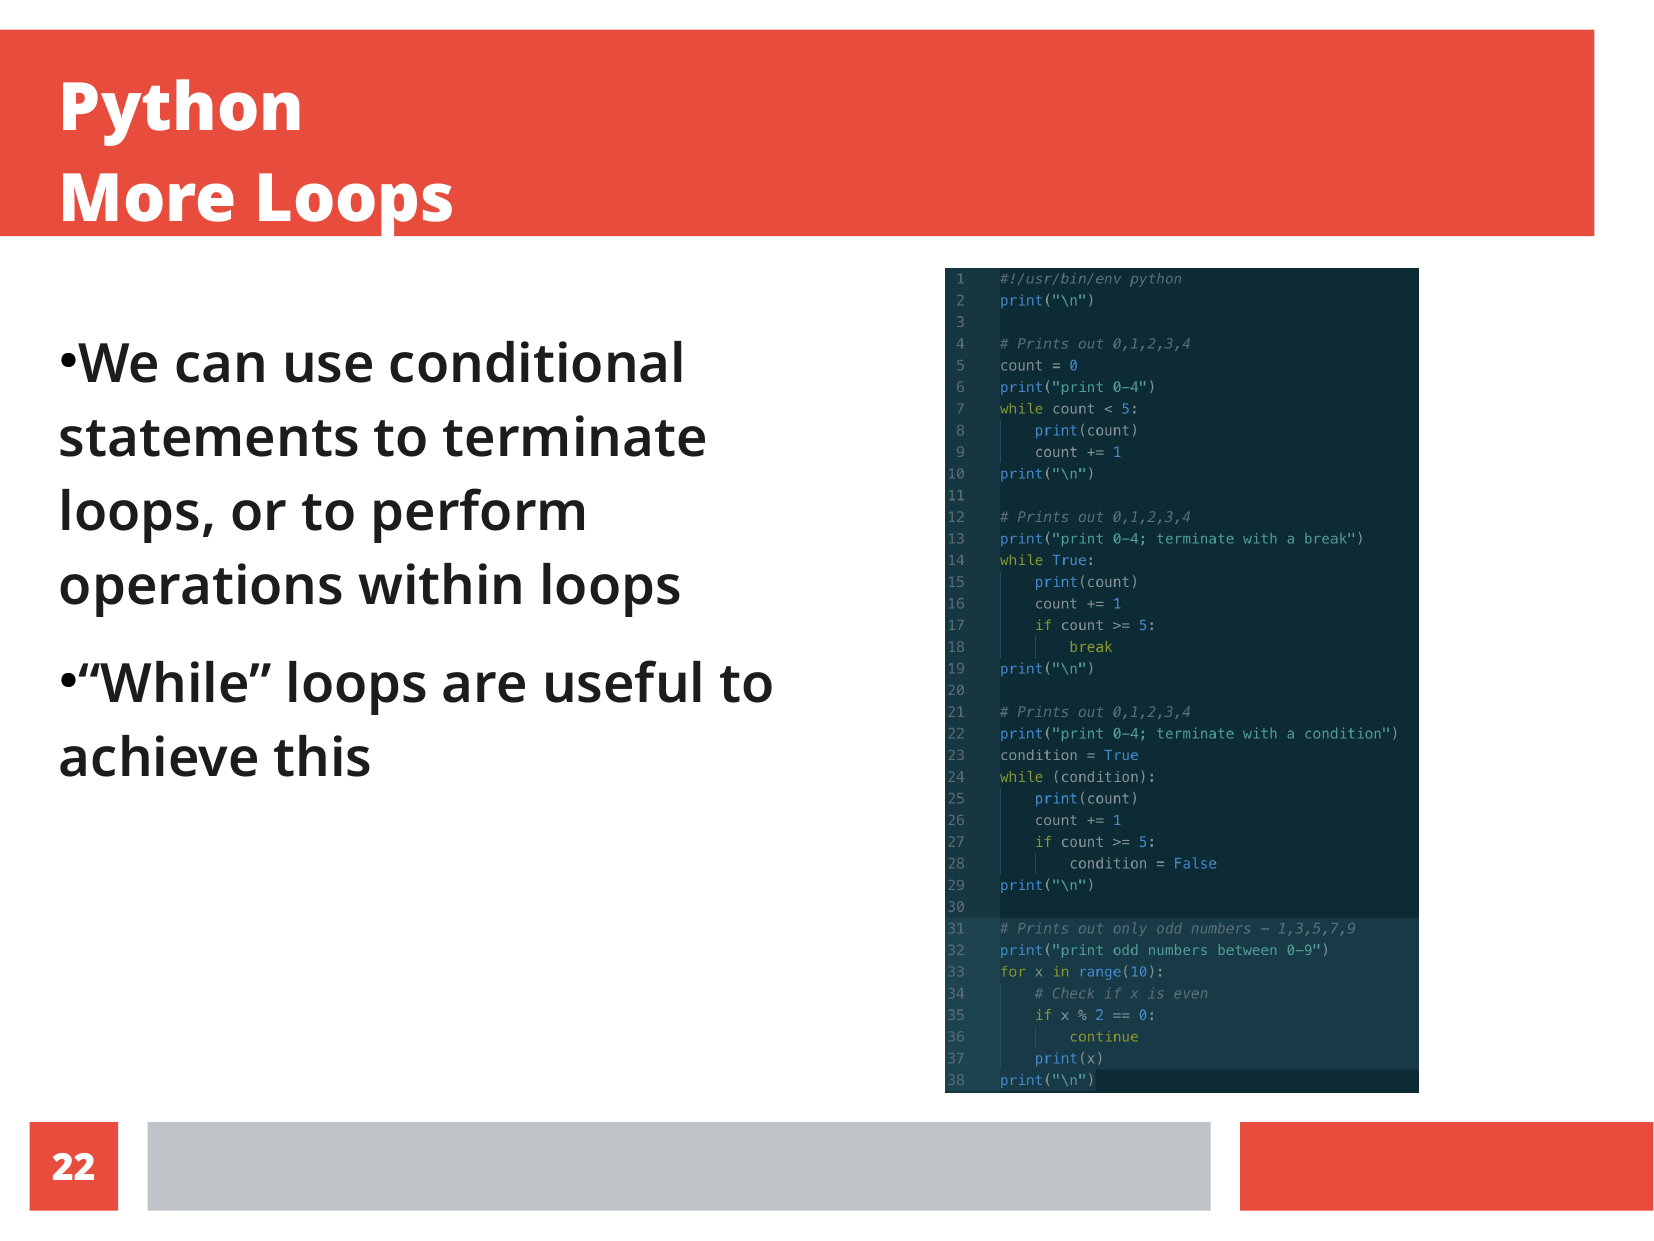

# Python More Loops
We can use conditional statements to terminate loops, or to perform operations within loops
“While” loops are useful to achieve this
22